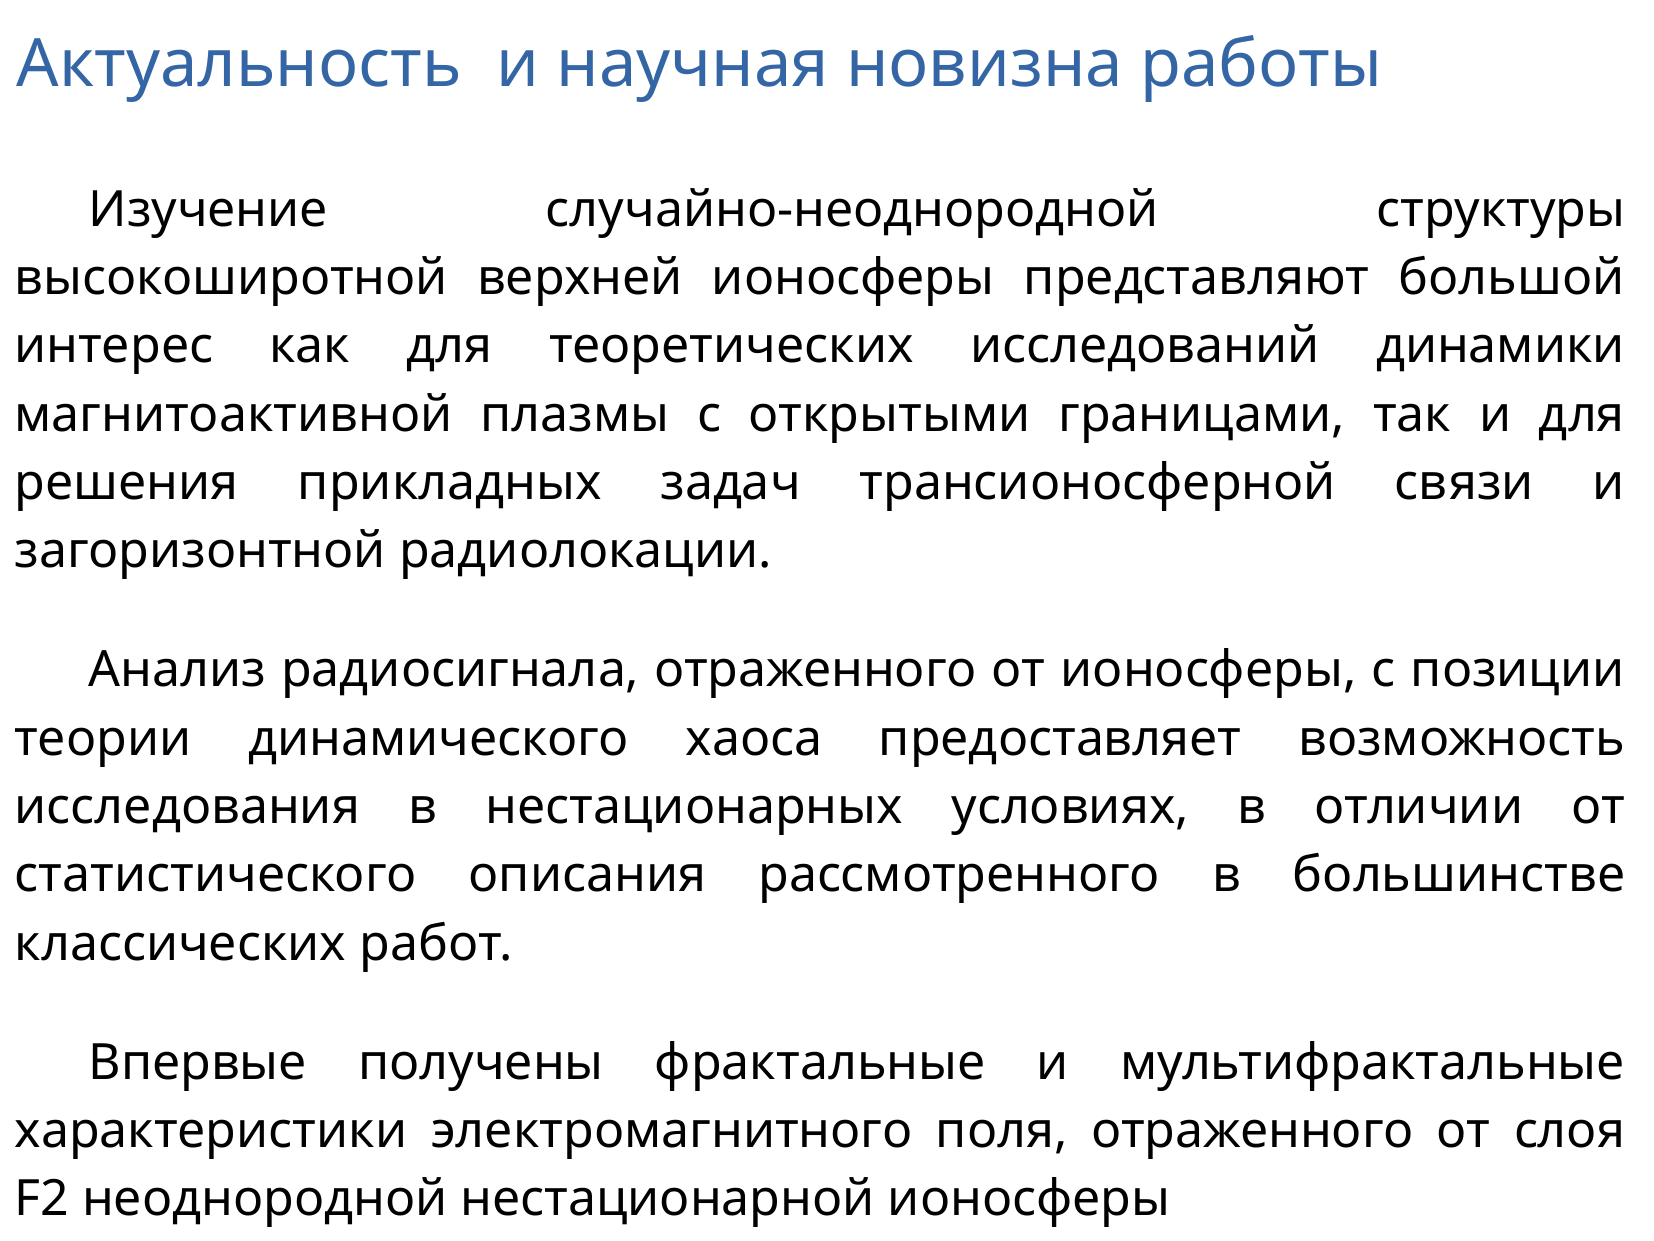

Актуальность и научная новизна работы
	Изучение случайно-неоднородной структуры высокоширотной верхней ионосферы представляют большой интерес как для теоретических исследований динамики магнитоактивной плазмы с открытыми границами, так и для решения прикладных задач трансионосферной связи и загоризонтной радиолокации.
	Анализ радиосигнала, отраженного от ионосферы, с позиции теории динамического хаоса предоставляет возможность исследования в нестационарных условиях, в отличии от статистического описания рассмотренного в большинстве классических работ.
	Впервые получены фрактальные и мультифрактальные характеристики электромагнитного поля, отраженного от слоя F2 неоднородной нестационарной ионосферы